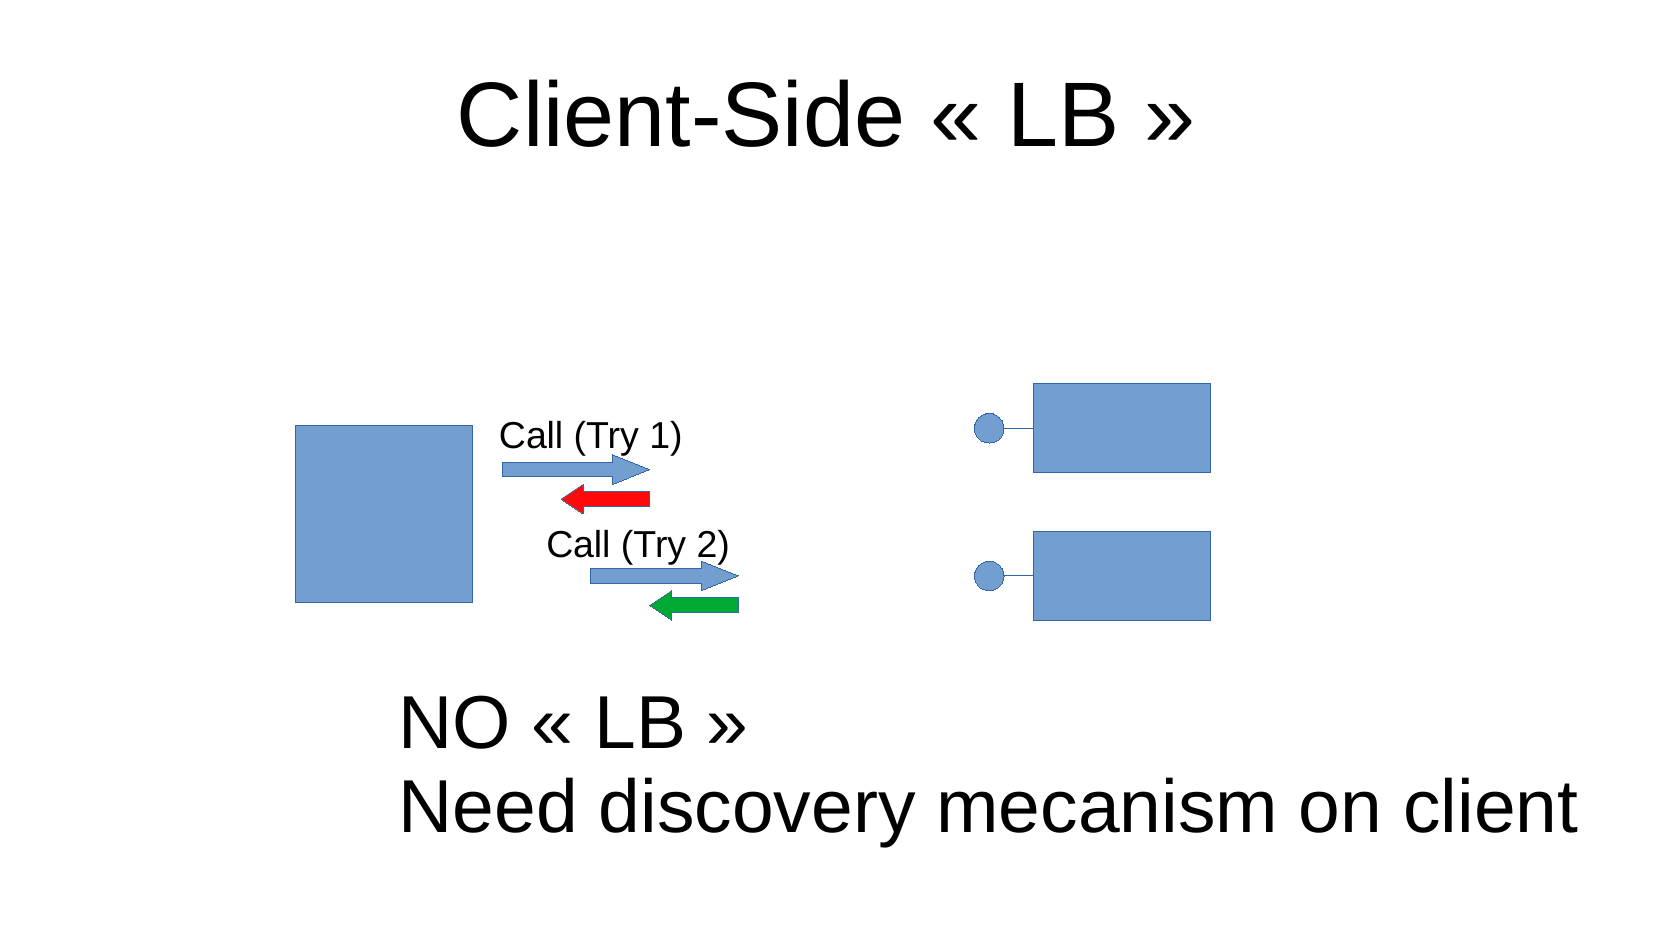

# Client-Side « LB »
Call (Try 1)
Call (Try 2)
NO « LB »
Need discovery mecanism on client